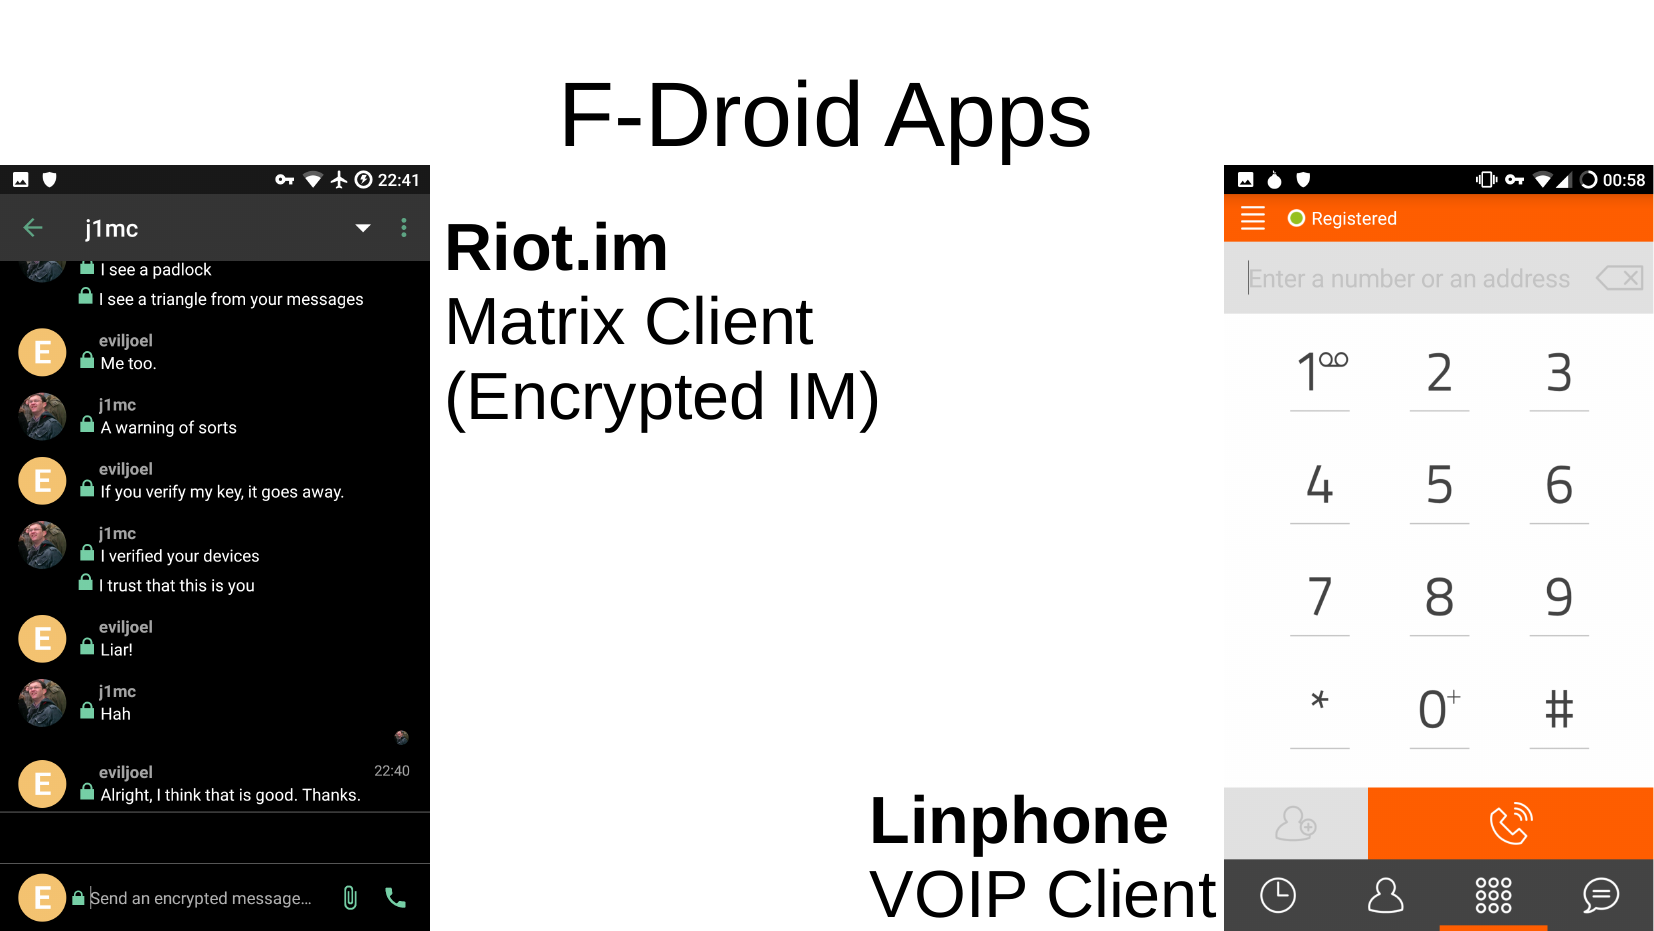

# F-Droid Apps
Riot.im
Matrix Client
(Encrypted IM)
Linphone
VOIP Client